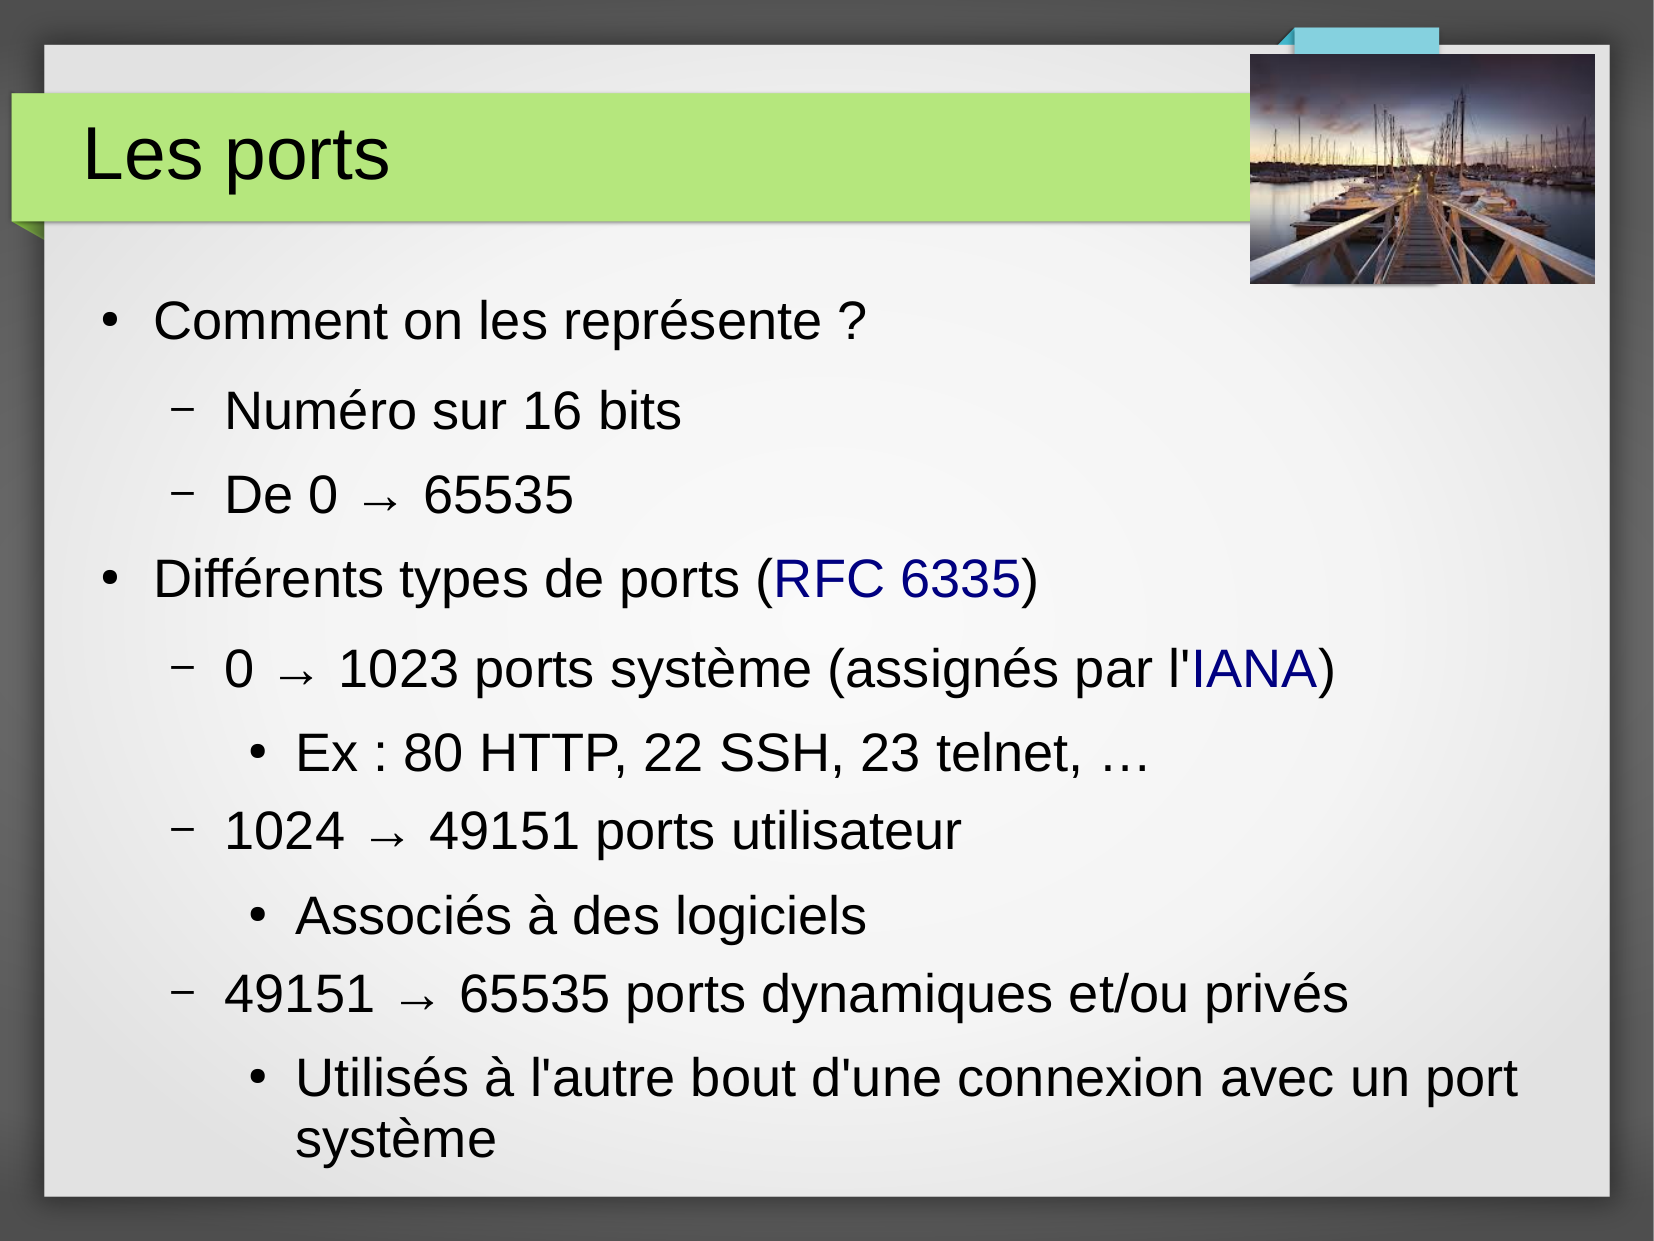

# Les ports
Comment on les représente ?
Numéro sur 16 bits
De 0 → 65535
Différents types de ports (RFC 6335)
0 → 1023 ports système (assignés par l'IANA)
Ex : 80 HTTP, 22 SSH, 23 telnet, …
1024 → 49151 ports utilisateur
Associés à des logiciels
49151 → 65535 ports dynamiques et/ou privés
Utilisés à l'autre bout d'une connexion avec un port système